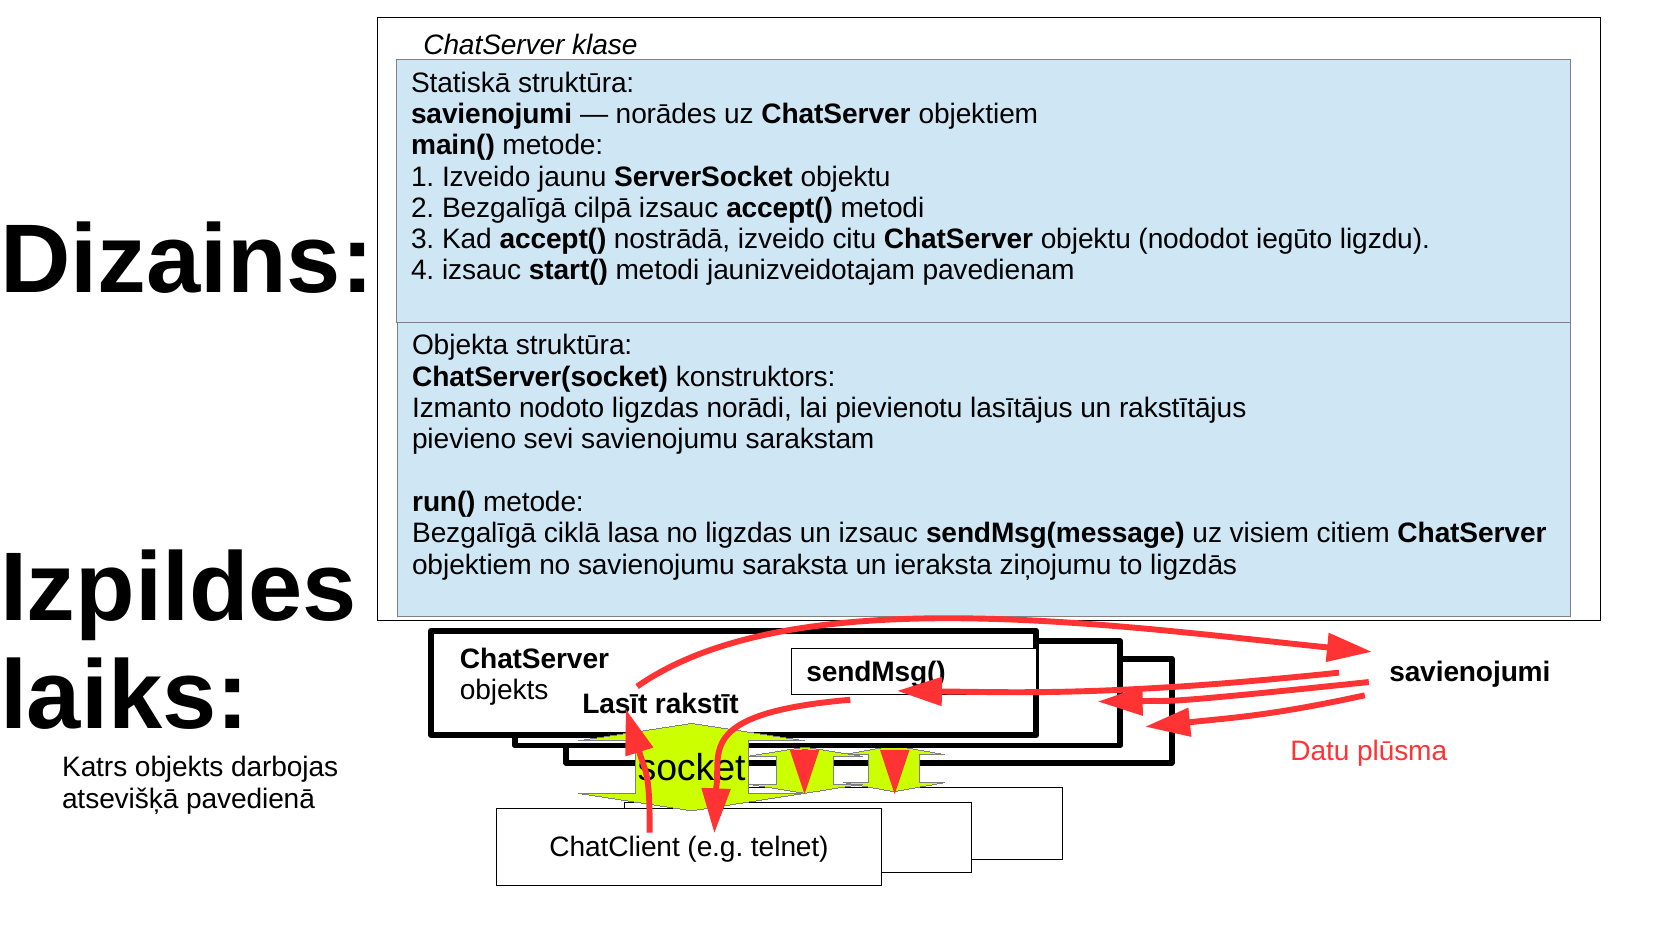

ChatServer klase
Statiskā struktūra:
savienojumi — norādes uz ChatServer objektiem
main() metode:
1. Izveido jaunu ServerSocket objektu
2. Bezgalīgā cilpā izsauc accept() metodi
3. Kad accept() nostrādā, izveido citu ChatServer objektu (nododot iegūto ligzdu).
4. izsauc start() metodi jaunizveidotajam pavedienam
# Dizains: Izpildes laiks:
Objekta struktūra:
ChatServer(socket) konstruktors:
Izmanto nodoto ligzdas norādi, lai pievienotu lasītājus un rakstītājus
pievieno sevi savienojumu sarakstam
run() metode:
Bezgalīgā ciklā lasa no ligzdas un izsauc sendMsg(message) uz visiem citiem ChatServer objektiem no savienojumu saraksta un ieraksta ziņojumu to ligzdās
ChatServer objekts
sendMsg()
savienojumi
Lasīt rakstīt
socket
Datu plūsma
Katrs objekts darbojas atsevišķā pavedienā
ChatClient (e.g. telnet)